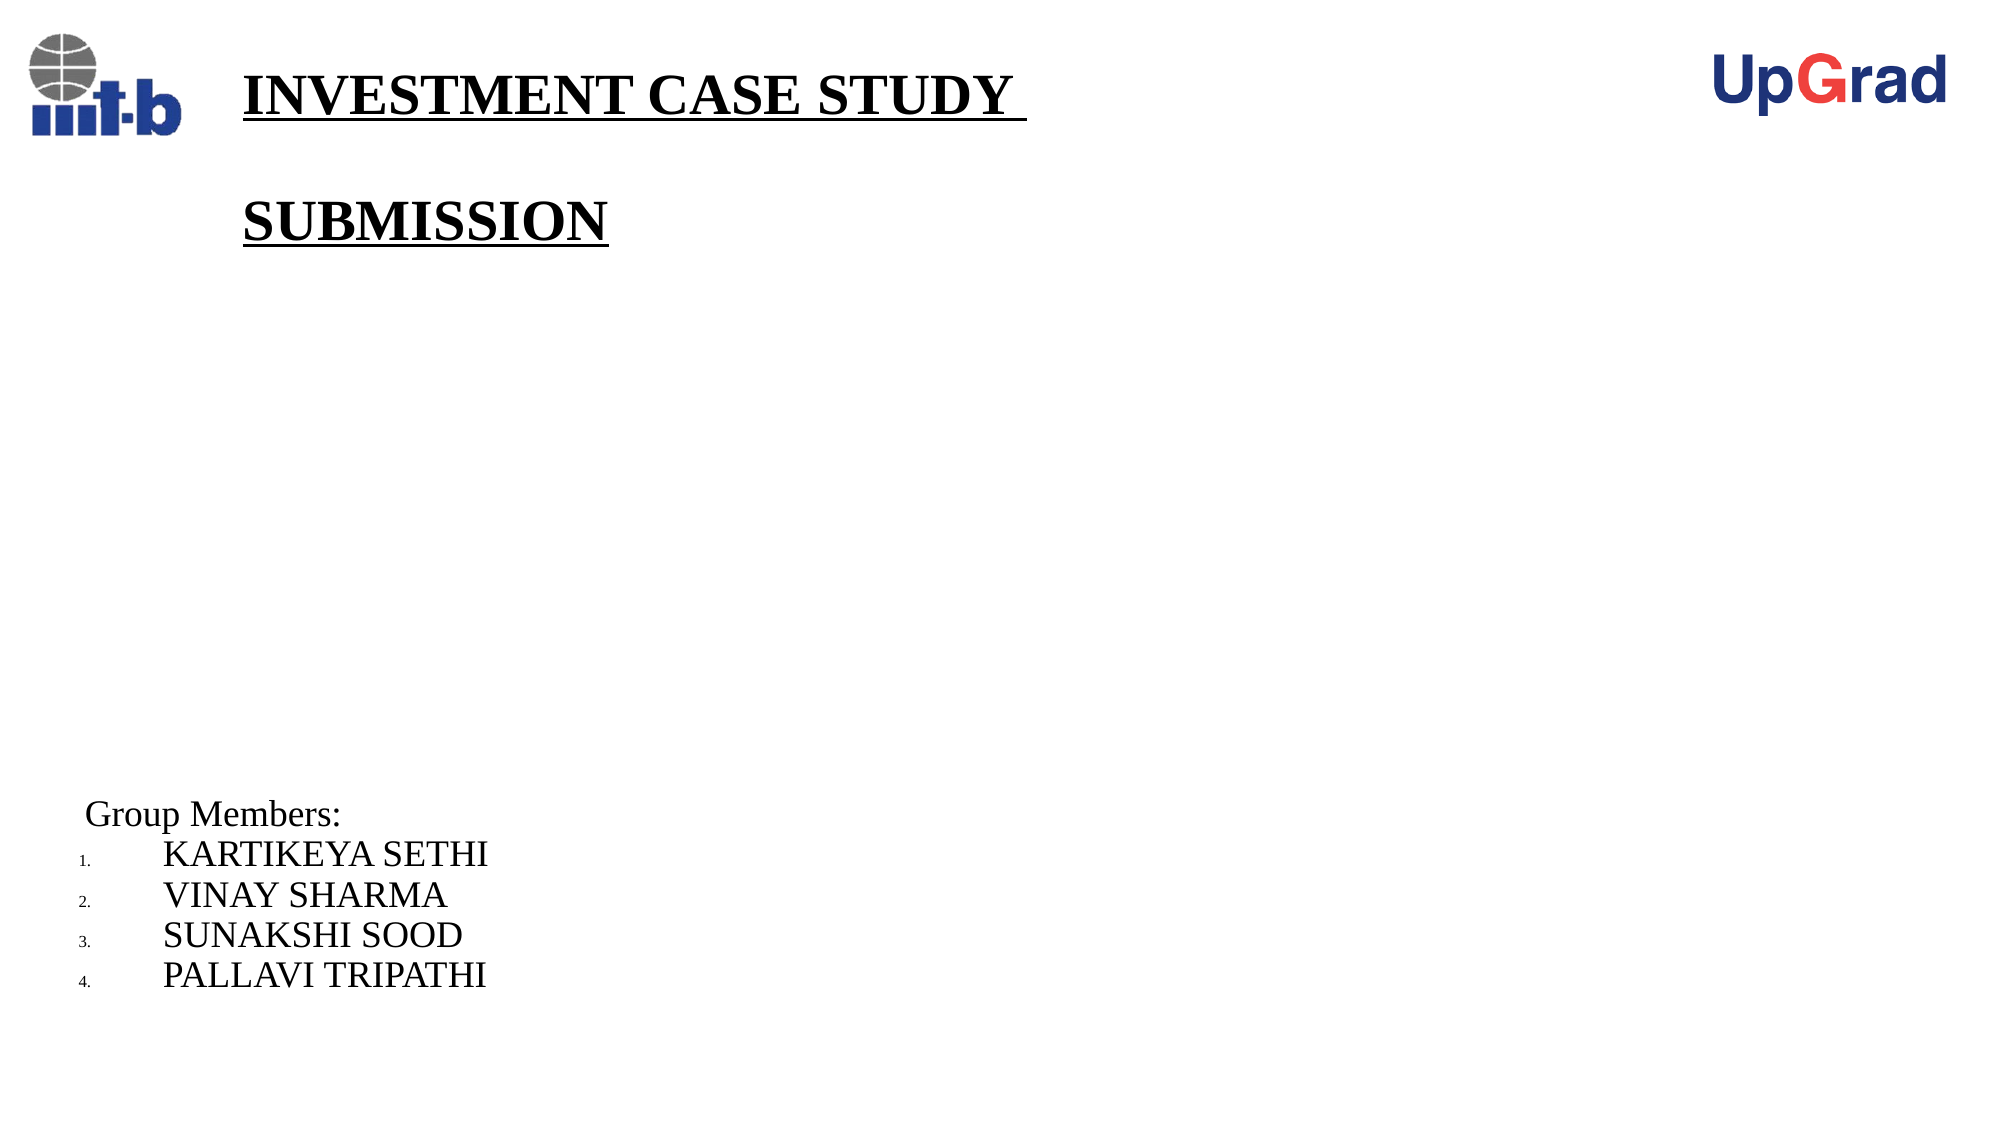

# INVESTMENT CASE STUDY SUBMISSION
 Group Members:
 KARTIKEYA SETHI
 VINAY SHARMA
 SUNAKSHI SOOD
 PALLAVI TRIPATHI